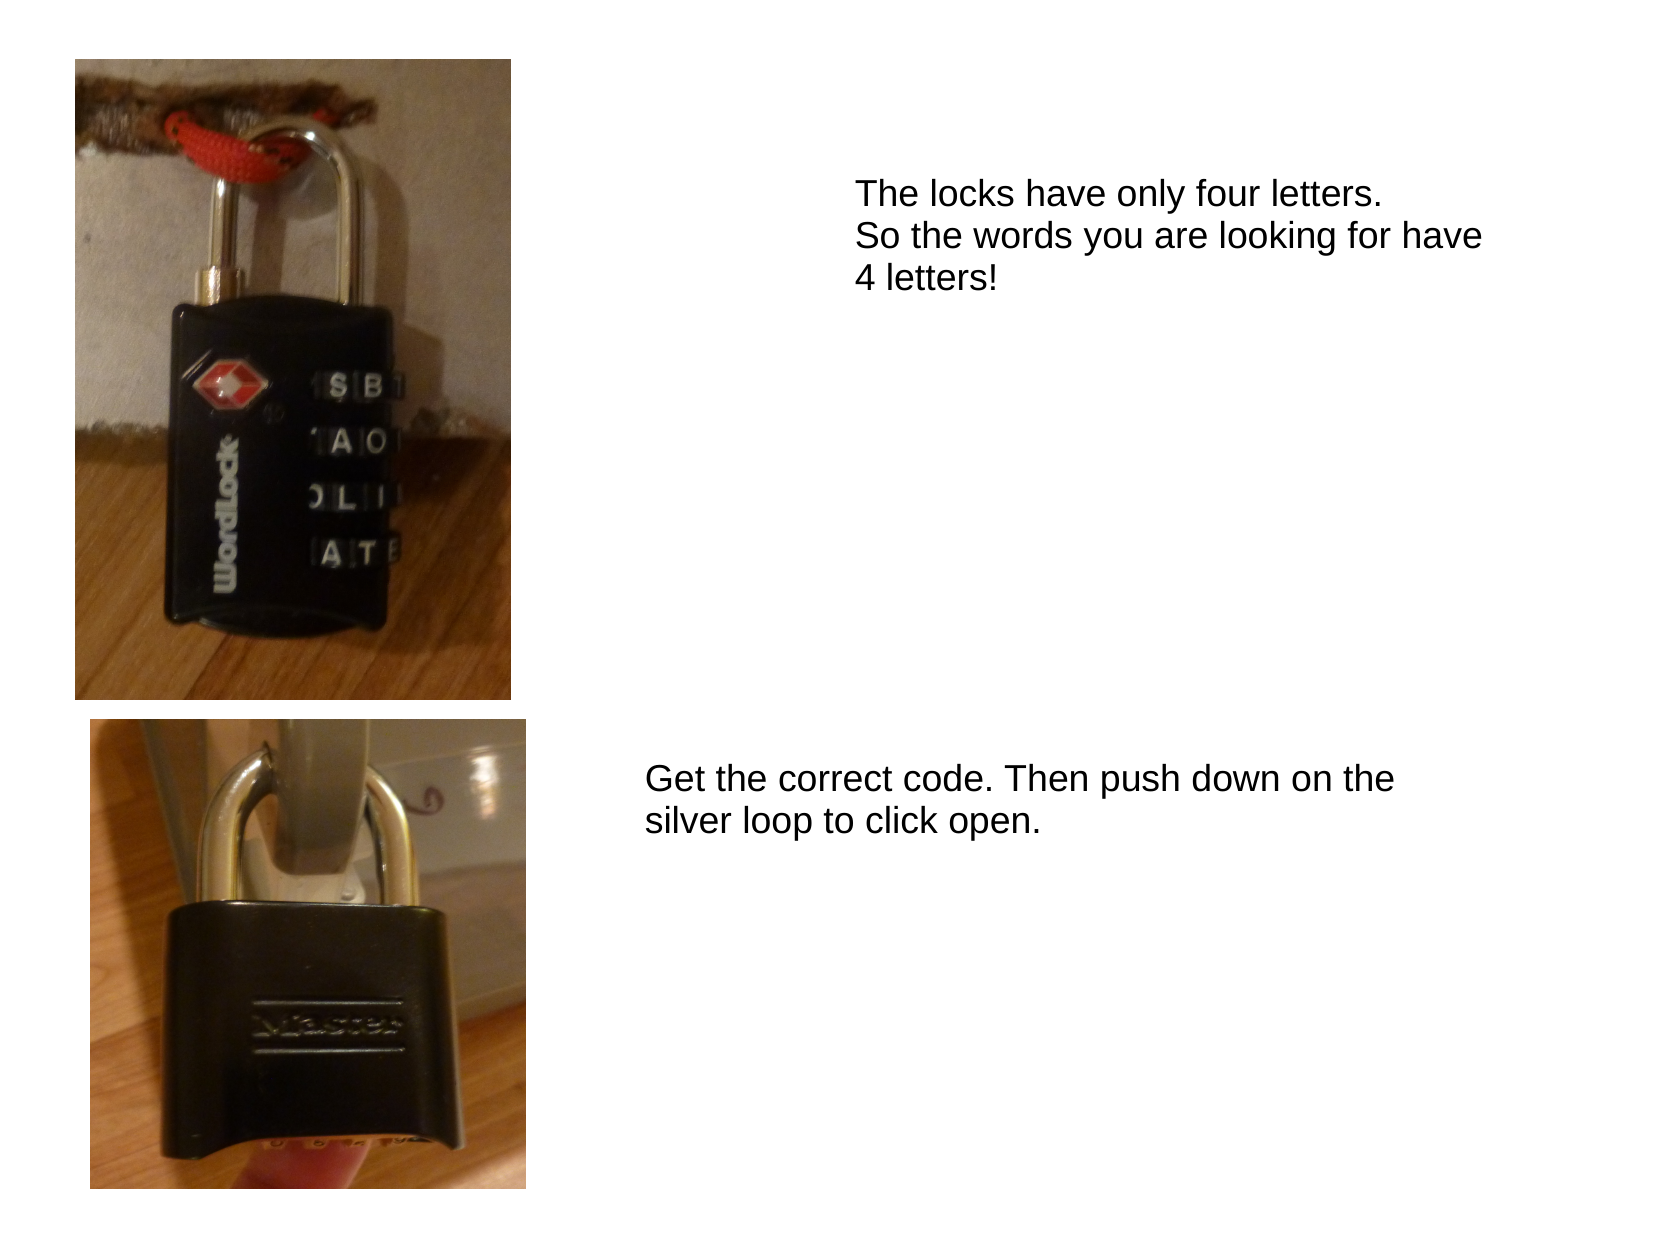

The locks have only four letters.
So the words you are looking for have
4 letters!
Get the correct code. Then push down on the silver loop to click open.